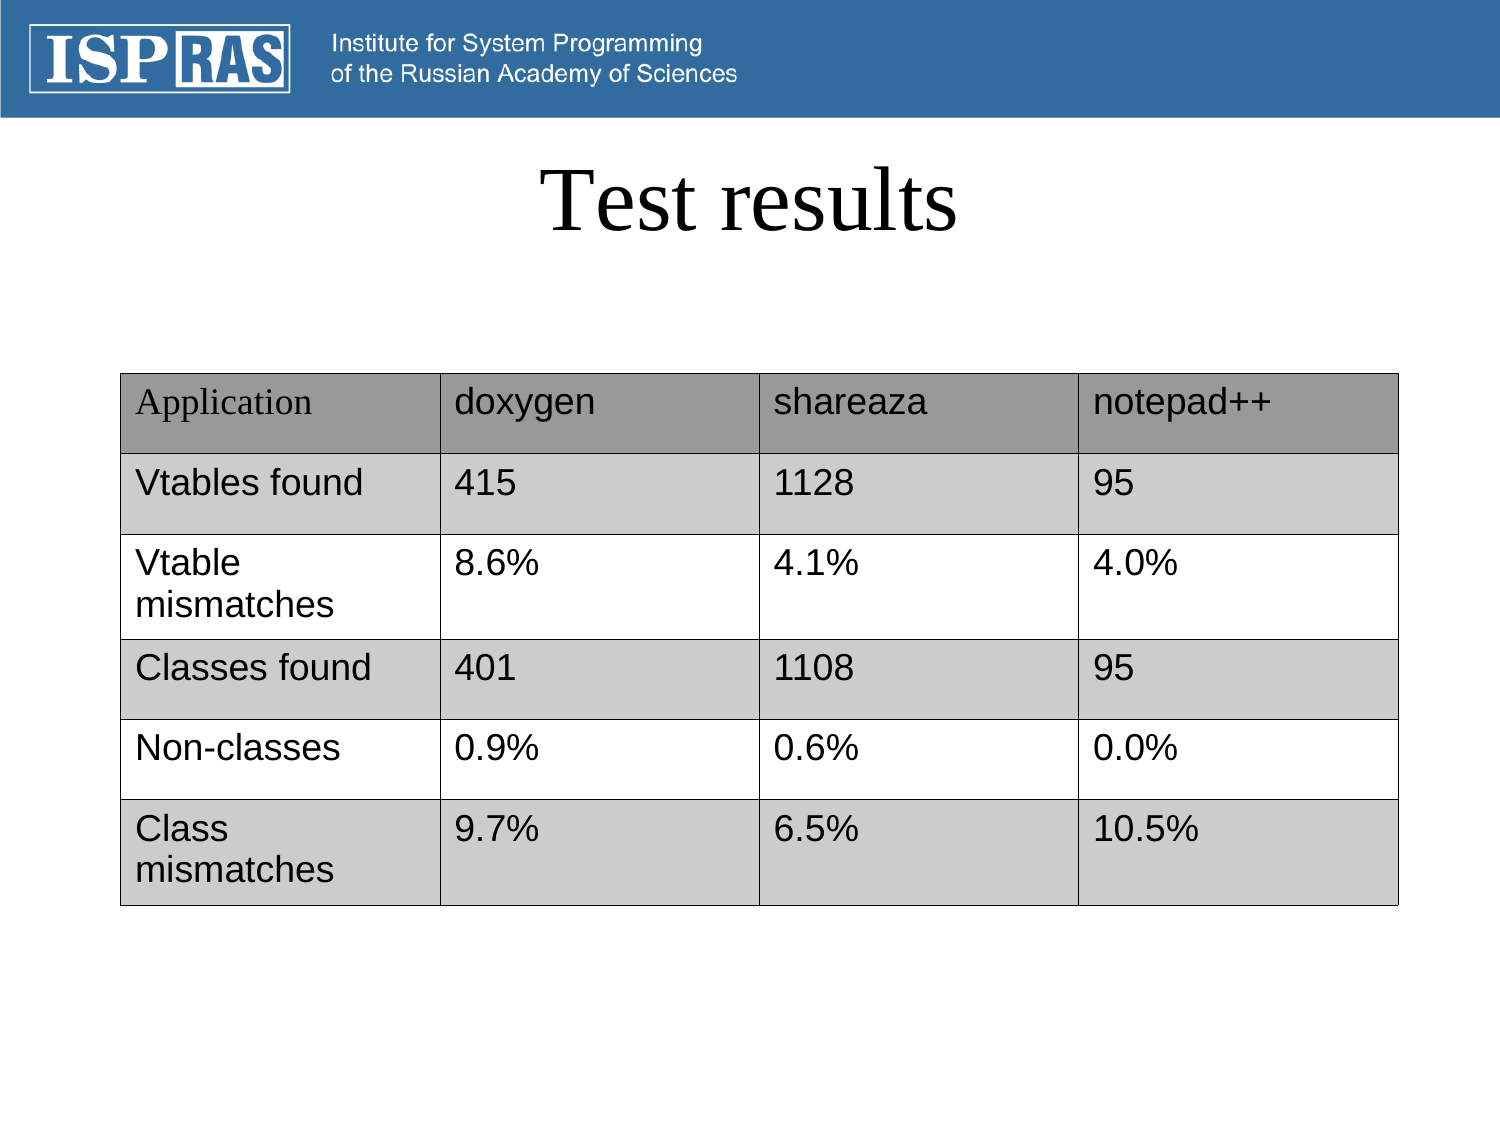

# Test results
| Application | doxygen | shareaza | notepad++ |
| --- | --- | --- | --- |
| Vtables found | 415 | 1128 | 95 |
| Vtable mismatches | 8.6% | 4.1% | 4.0% |
| Classes found | 401 | 1108 | 95 |
| Non-classes | 0.9% | 0.6% | 0.0% |
| Class mismatches | 9.7% | 6.5% | 10.5% |